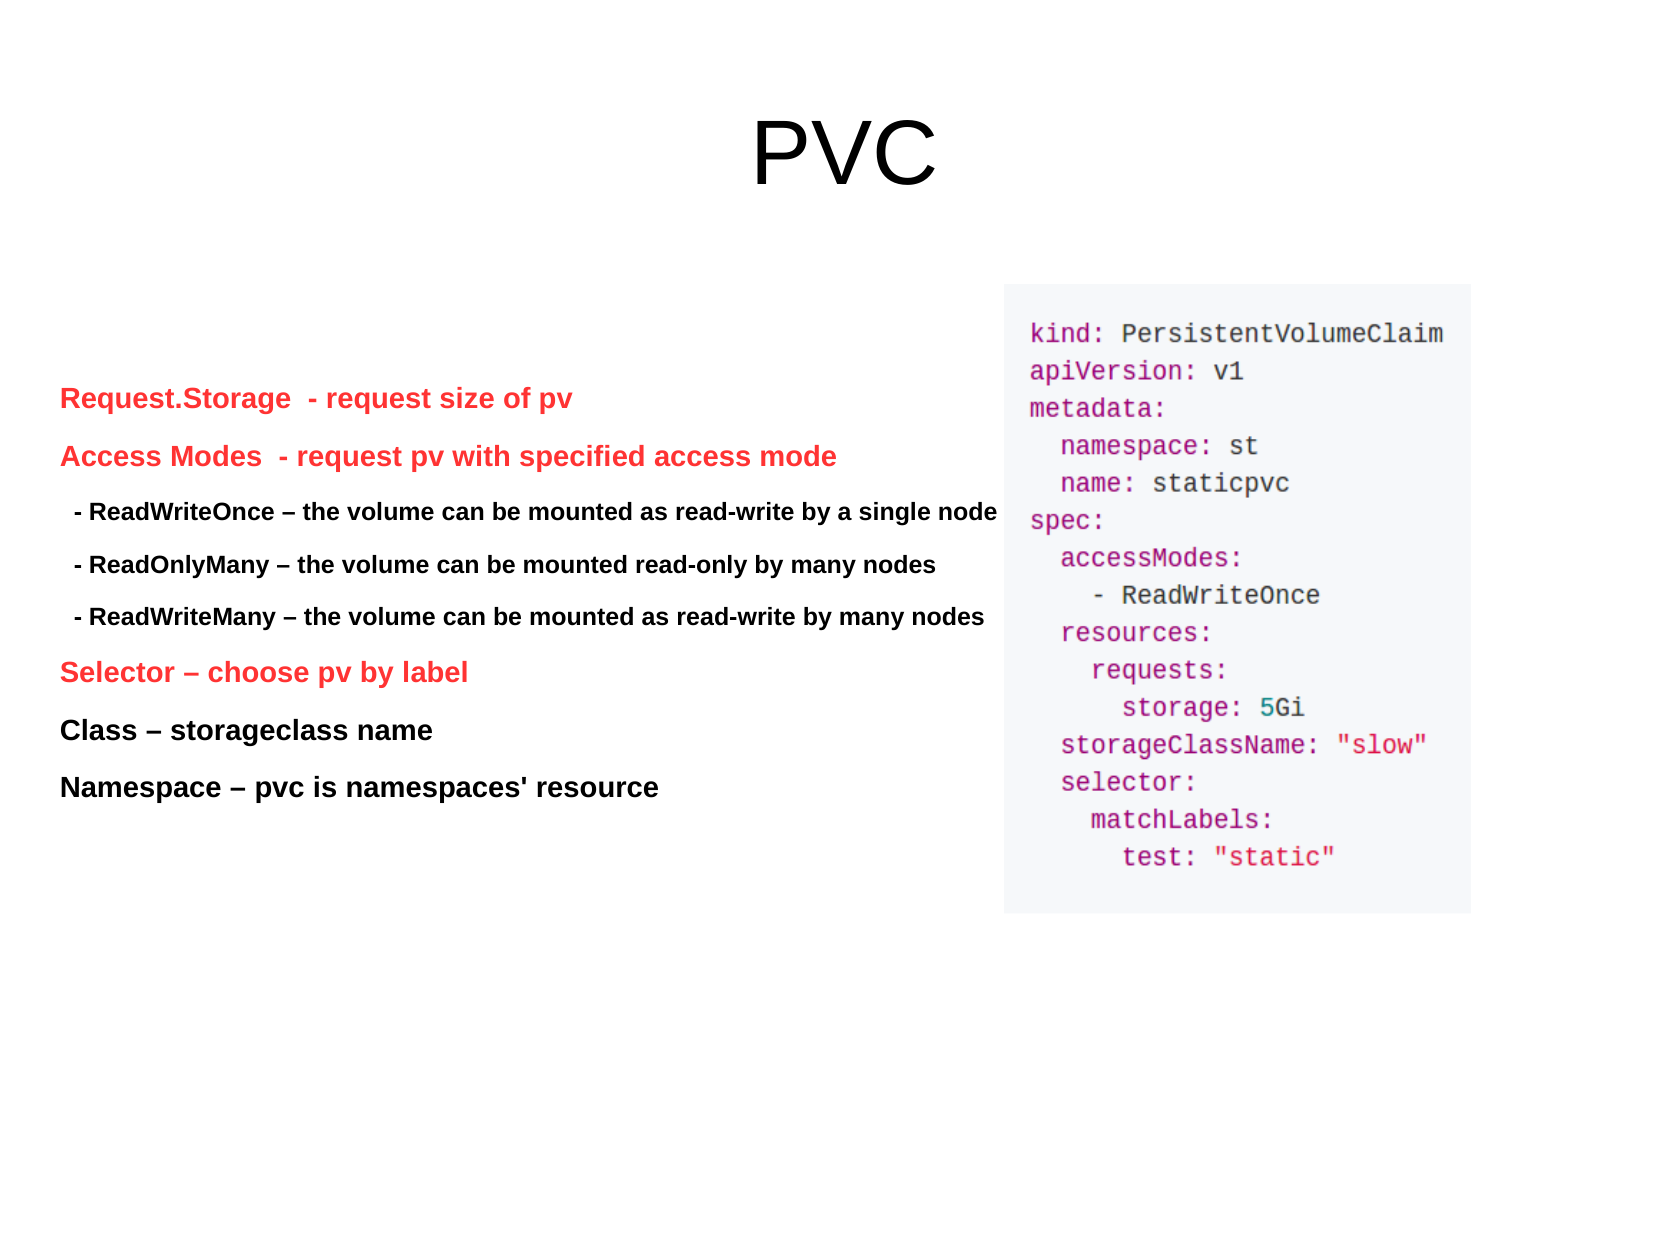

# PVC
Request.Storage - request size of pv
Access Modes - request pv with specified access mode
 - ReadWriteOnce – the volume can be mounted as read-write by a single node
 - ReadOnlyMany – the volume can be mounted read-only by many nodes
 - ReadWriteMany – the volume can be mounted as read-write by many nodes
Selector – choose pv by label
Class – storageclass name
Namespace – pvc is namespaces' resource